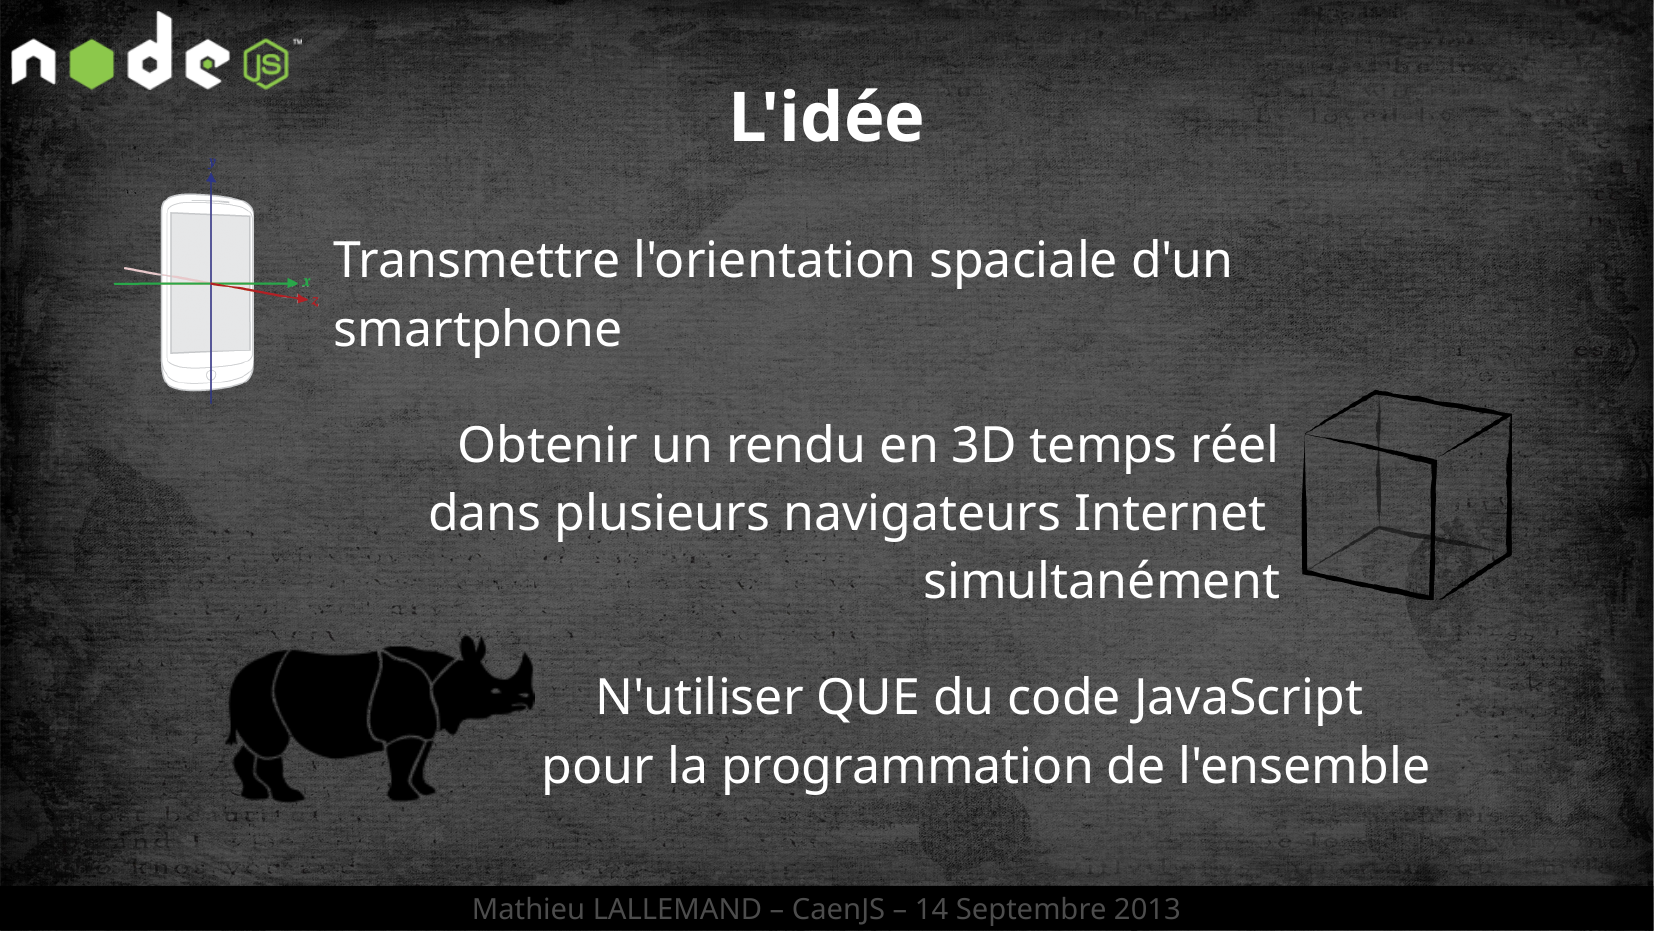

# L'idée
Transmettre l'orientation spaciale d'un smartphone
Obtenir un rendu en 3D temps réel
dans plusieurs navigateurs Internet
simultanément
N'utiliser QUE du code JavaScript
pour la programmation de l'ensemble
Mathieu LALLEMAND – CaenJS – 14 Septembre 2013